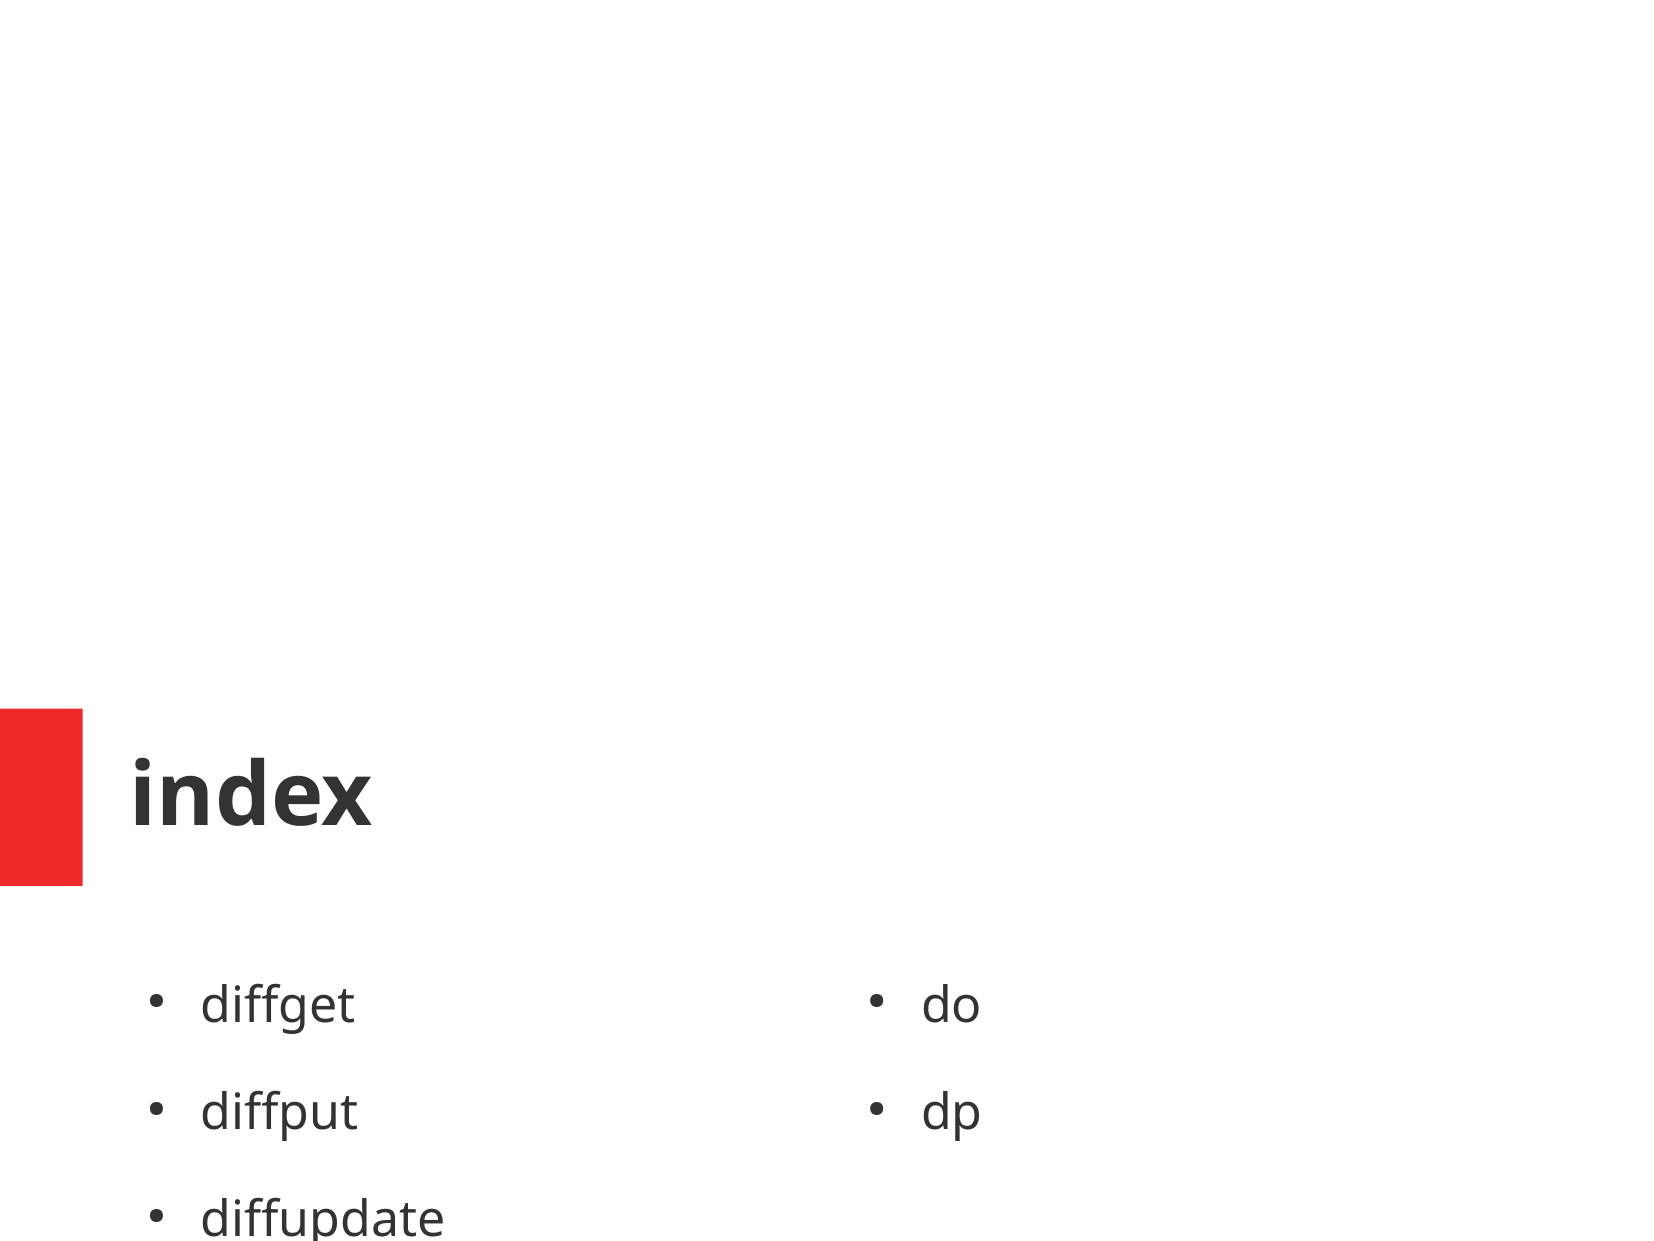

# index
diffget
diffput
diffupdate
do
dp